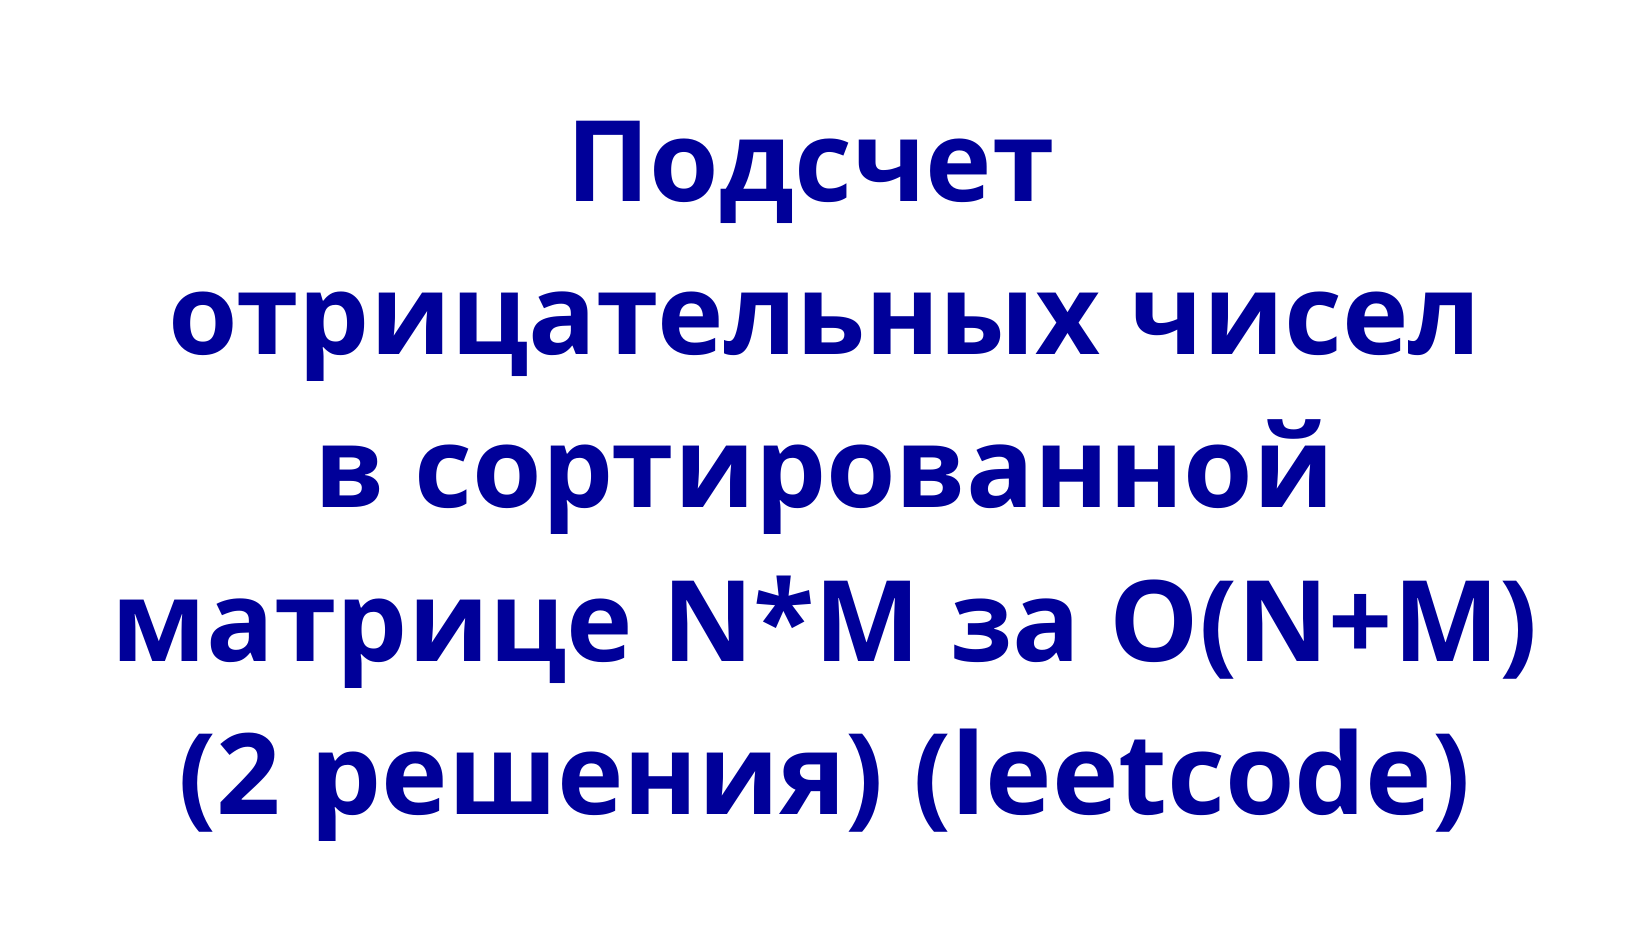

# Подсчет
отрицательных чисел
в сортированной
матрице N*M за O(N+M)
(2 решения) (leetcode)